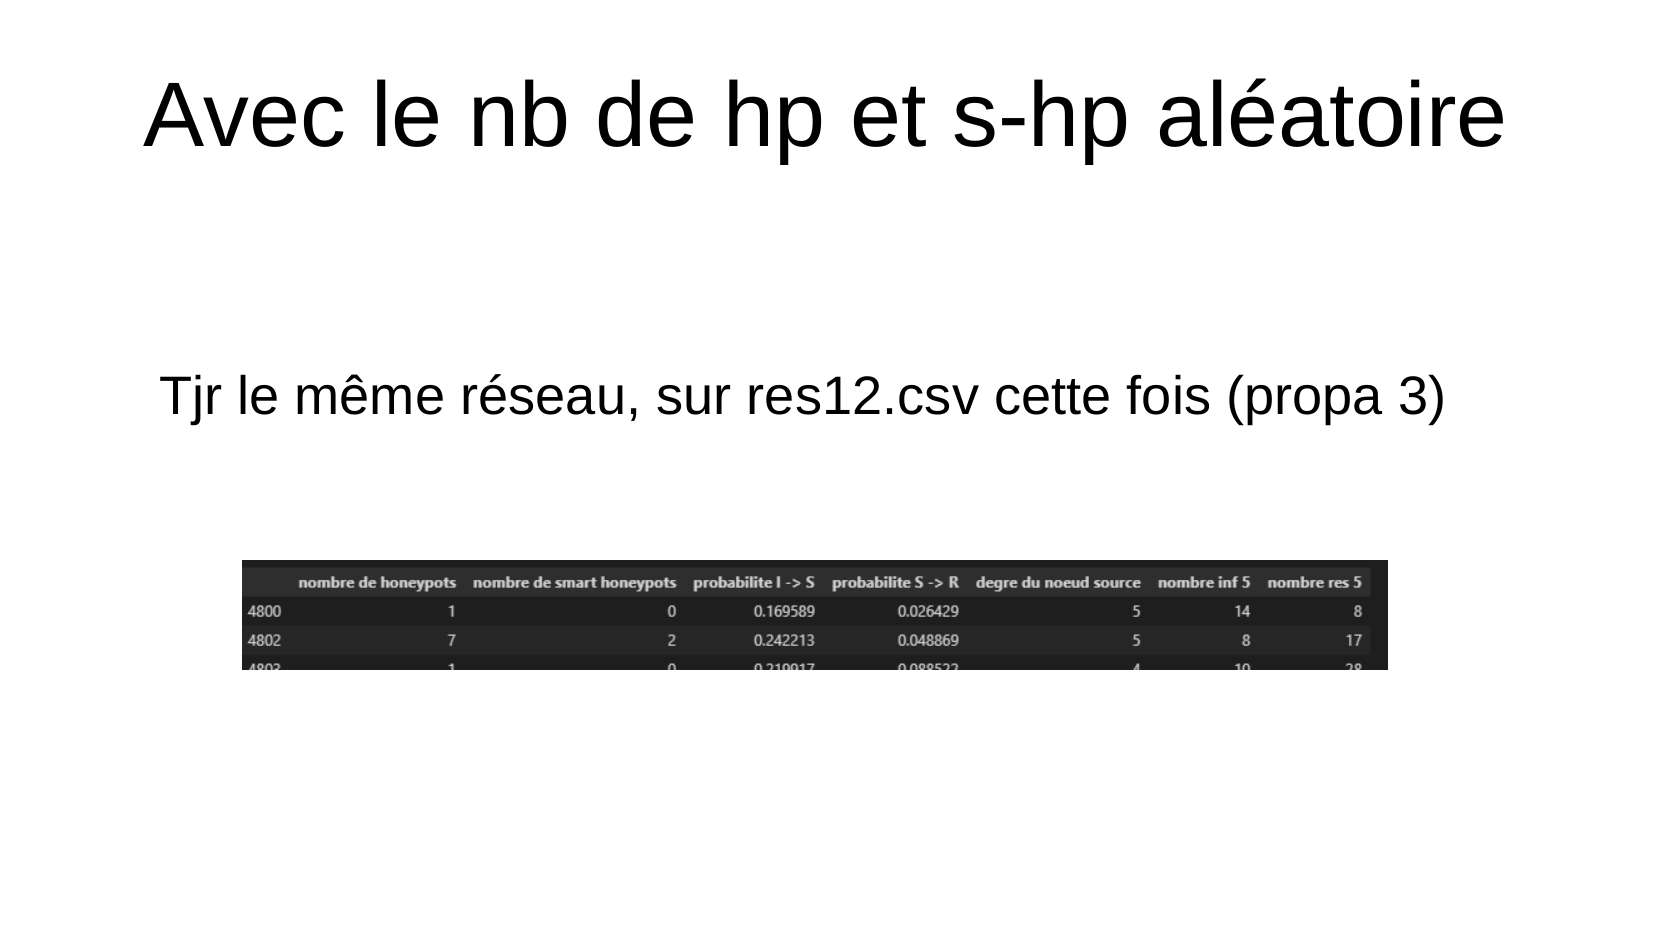

# Avec le nb de hp et s-hp aléatoire
Tjr le même réseau, sur res12.csv cette fois (propa 3)